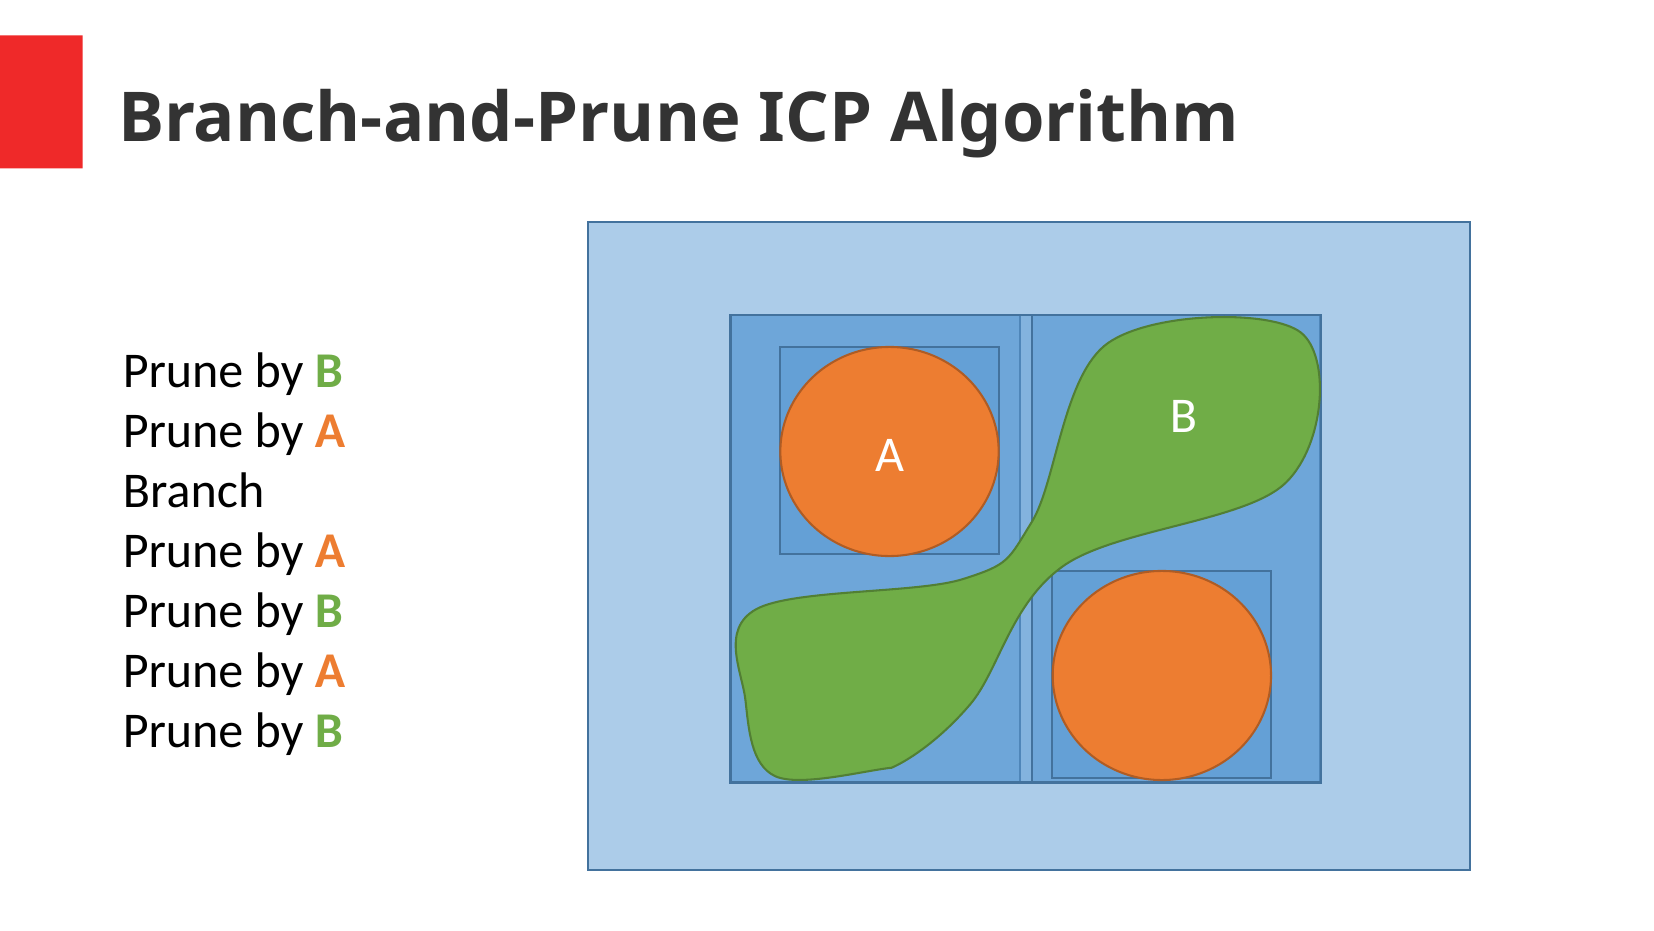

# Branch-and-Prune ICP Algorithm
A
B
Prune by B
Prune by A
Branch
Prune by A
Prune by B
Prune by A
Prune by B